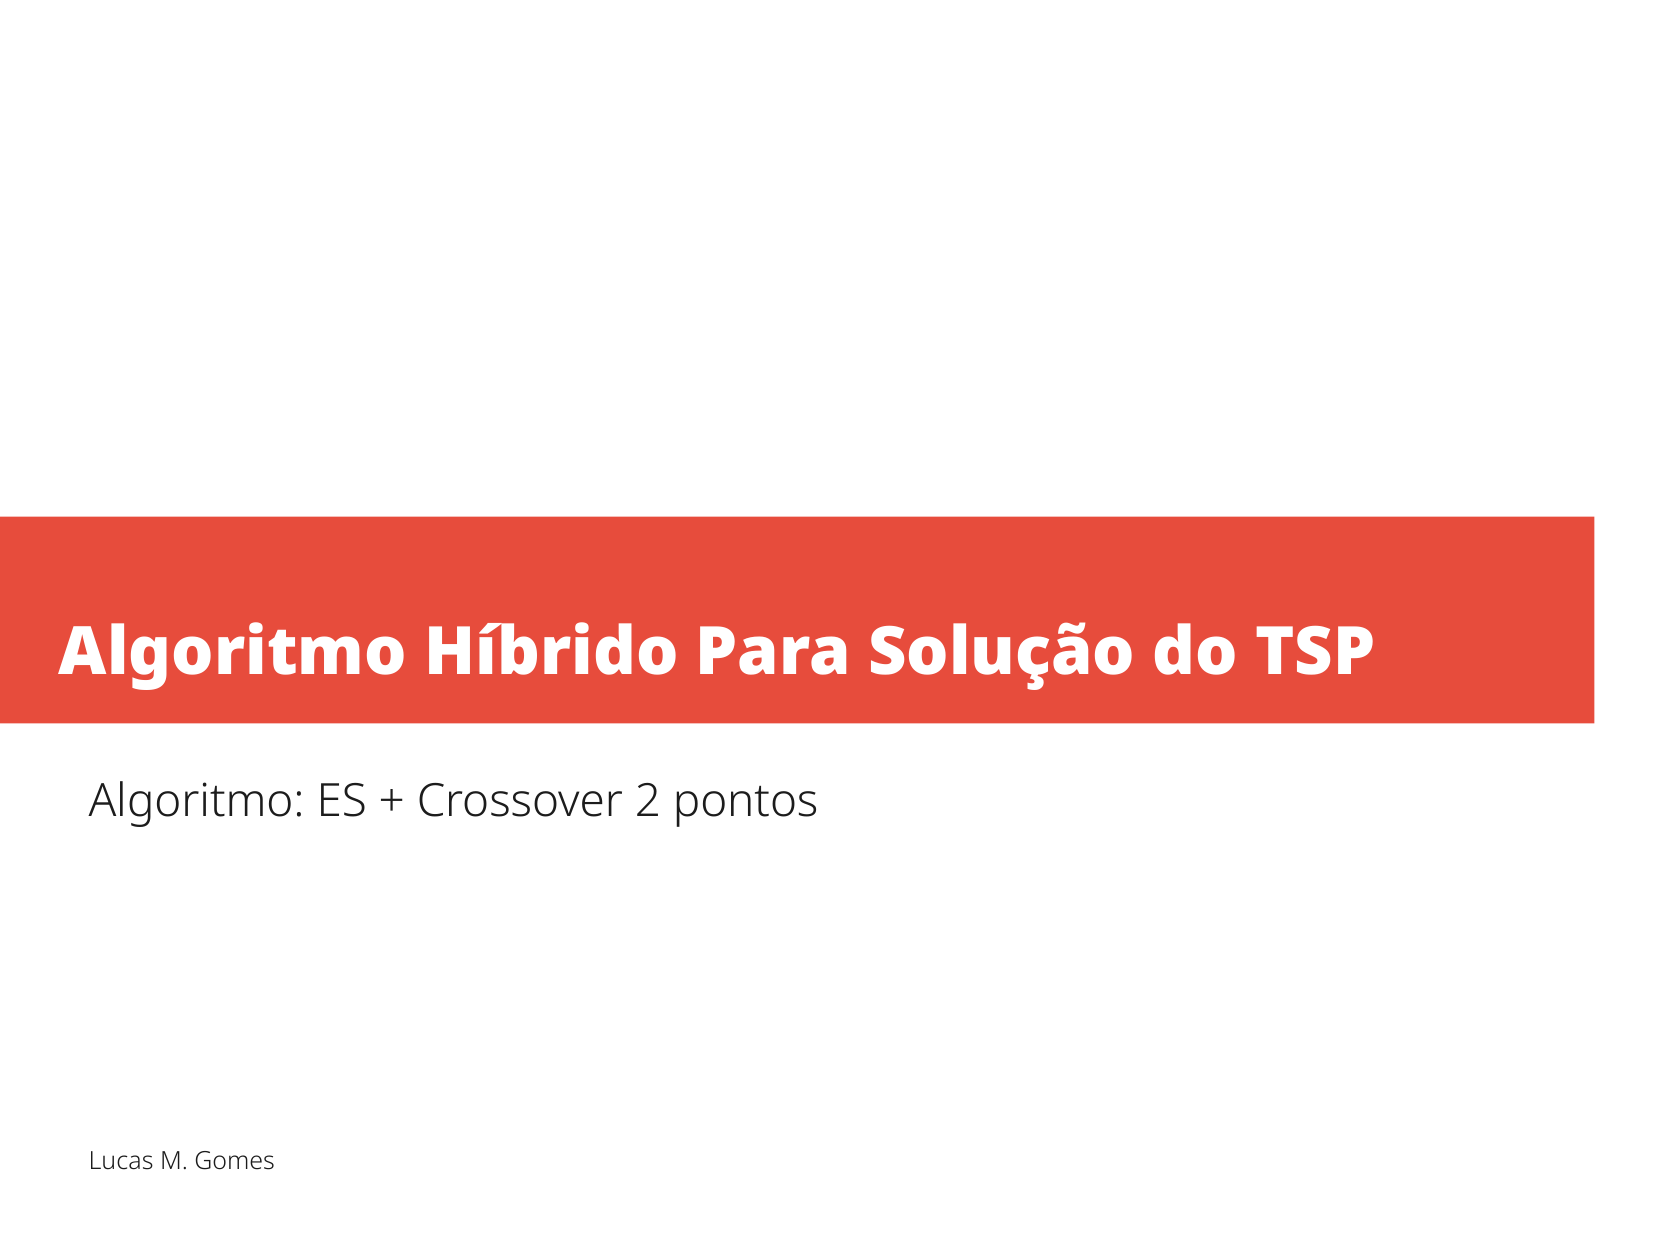

# Algoritmo Híbrido Para Solução do TSP
Algoritmo: ES + Crossover 2 pontos
Lucas M. Gomes